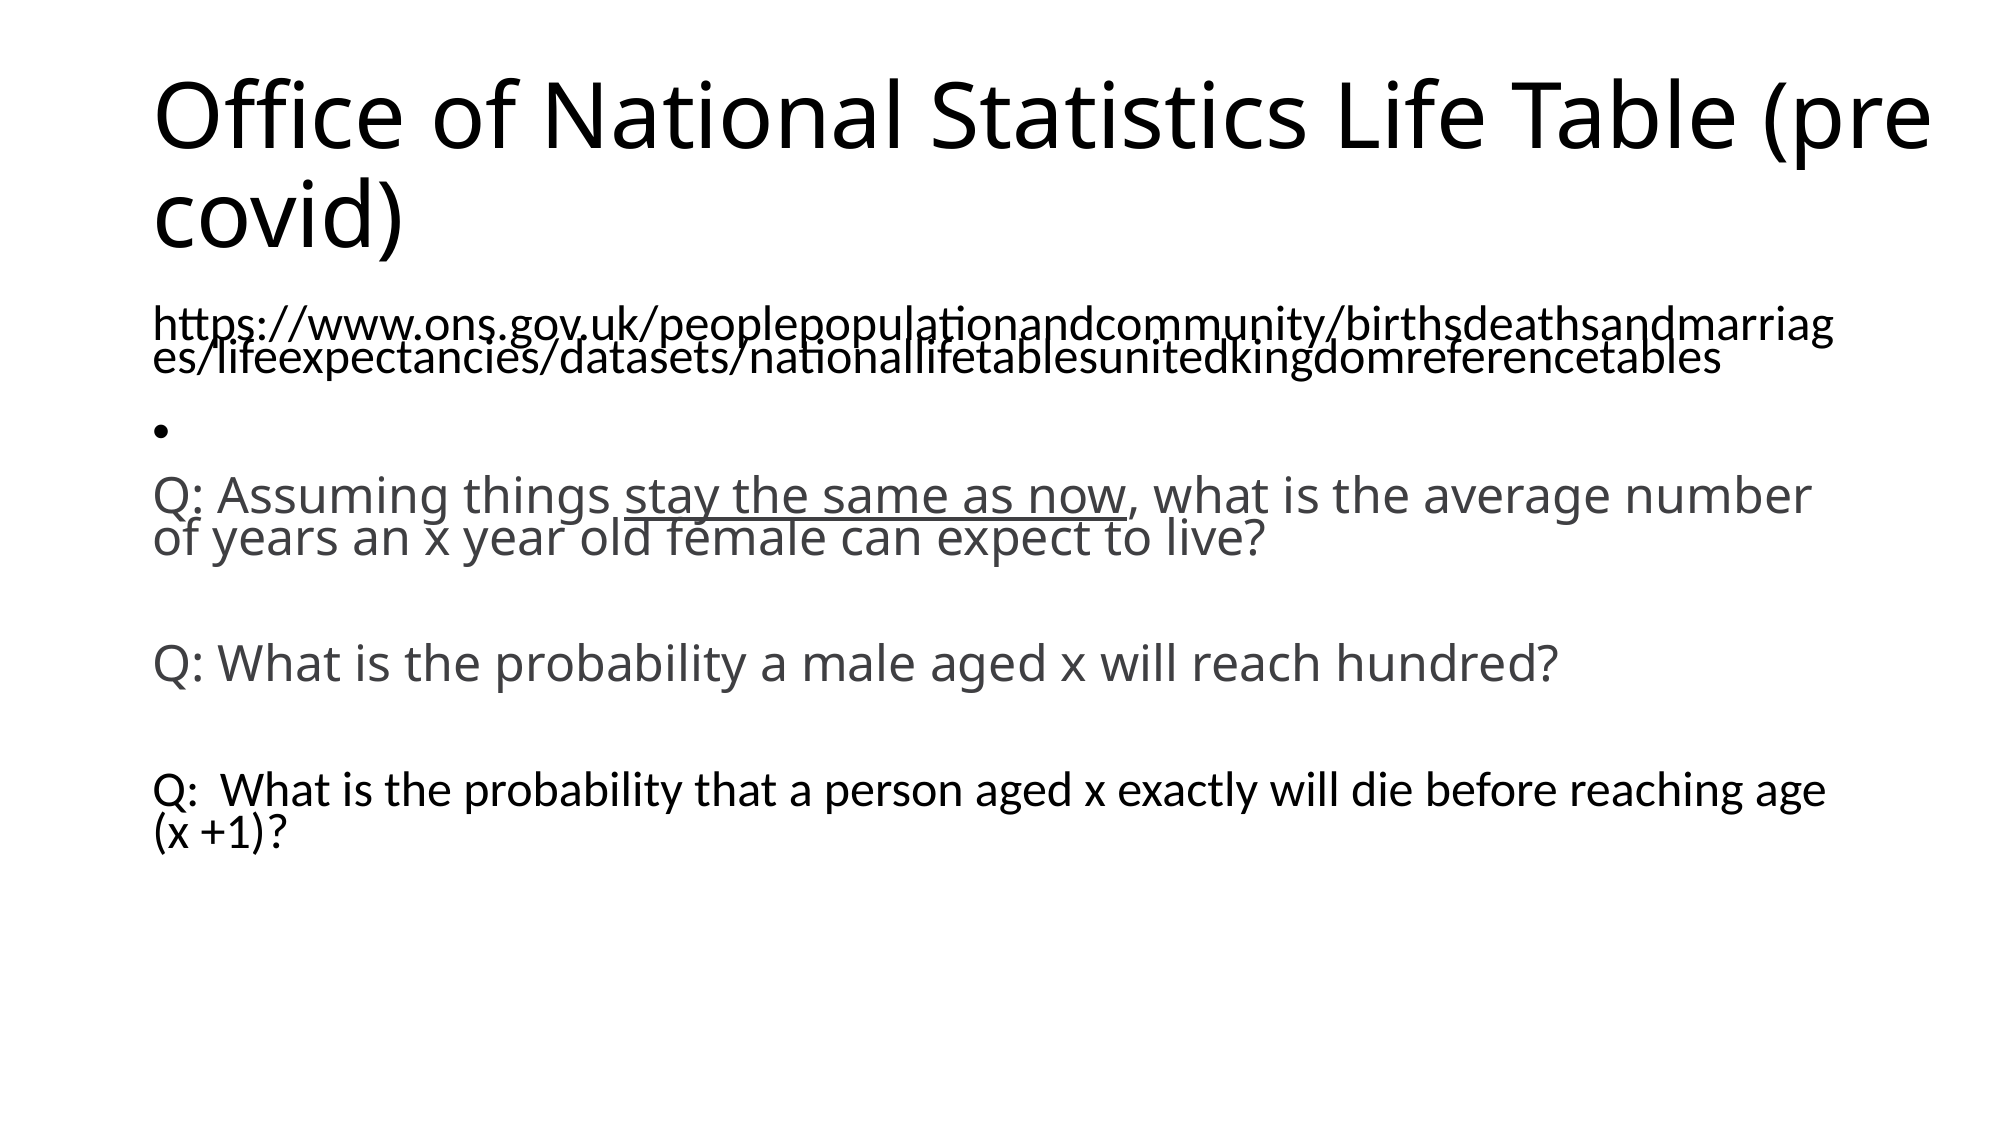

# Office of National Statistics Life Table (pre covid)
https://www.ons.gov.uk/peoplepopulationandcommunity/birthsdeathsandmarriages/lifeexpectancies/datasets/nationallifetablesunitedkingdomreferencetables
Q: Assuming things stay the same as now, what is the average number of years an x year old female can expect to live?
Q: What is the probability a male aged x will reach hundred?
Q:  What is the probability that a person aged x exactly will die before reaching age (x +1)?